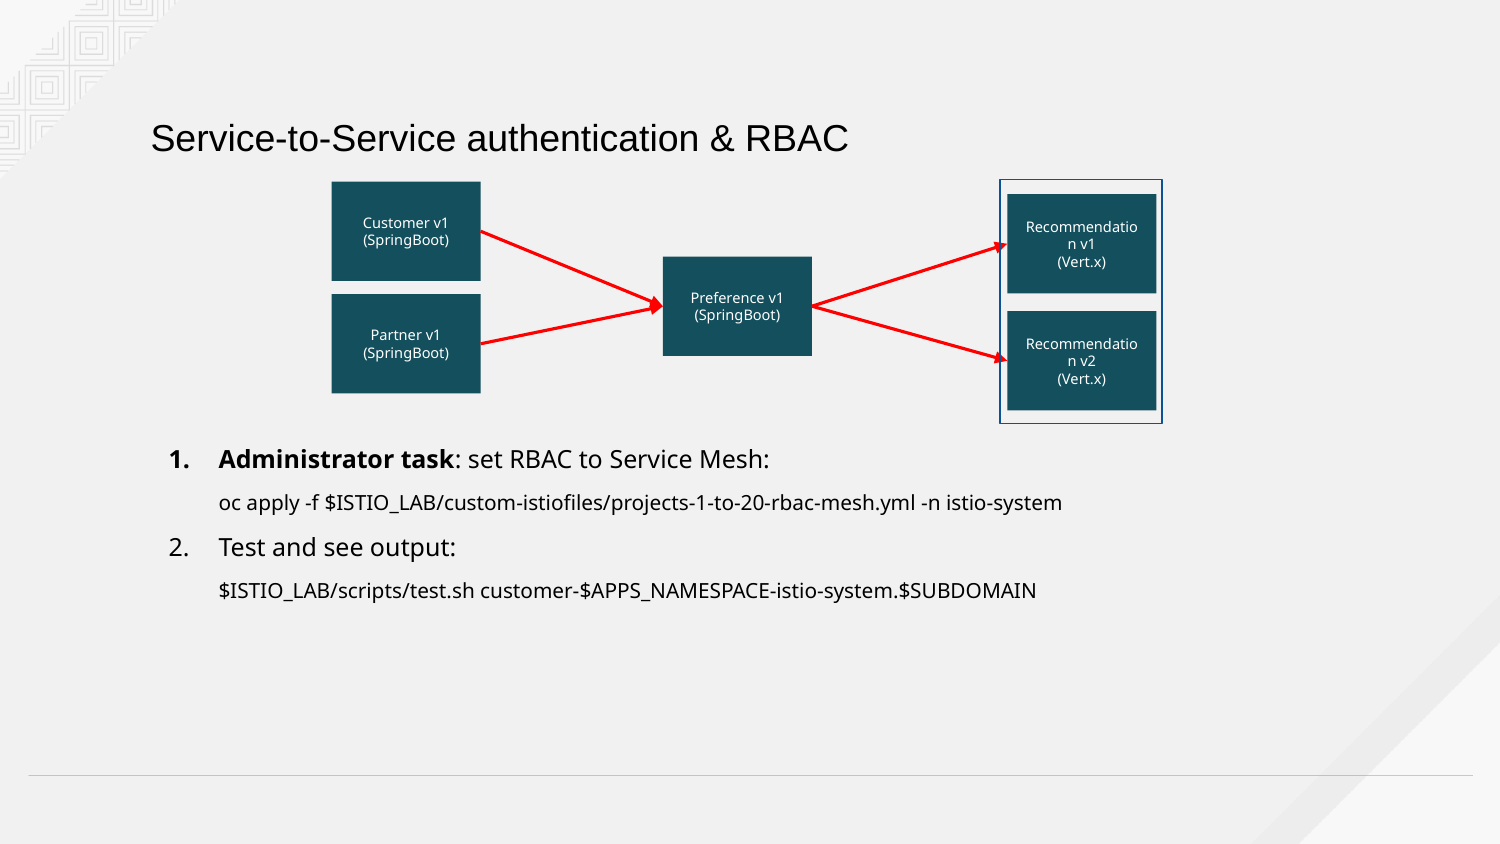

# Service-to-Service authentication & RBAC
Customer v1
(SpringBoot)
Recommendation v1
(Vert.x)
Preference v1
(SpringBoot)
Partner v1
(SpringBoot)
Recommendation v2
(Vert.x)
Administrator task: set RBAC to Service Mesh:
oc apply -f $ISTIO_LAB/custom-istiofiles/projects-1-to-20-rbac-mesh.yml -n istio-system
Test and see output:
$ISTIO_LAB/scripts/test.sh customer-$APPS_NAMESPACE-istio-system.$SUBDOMAIN